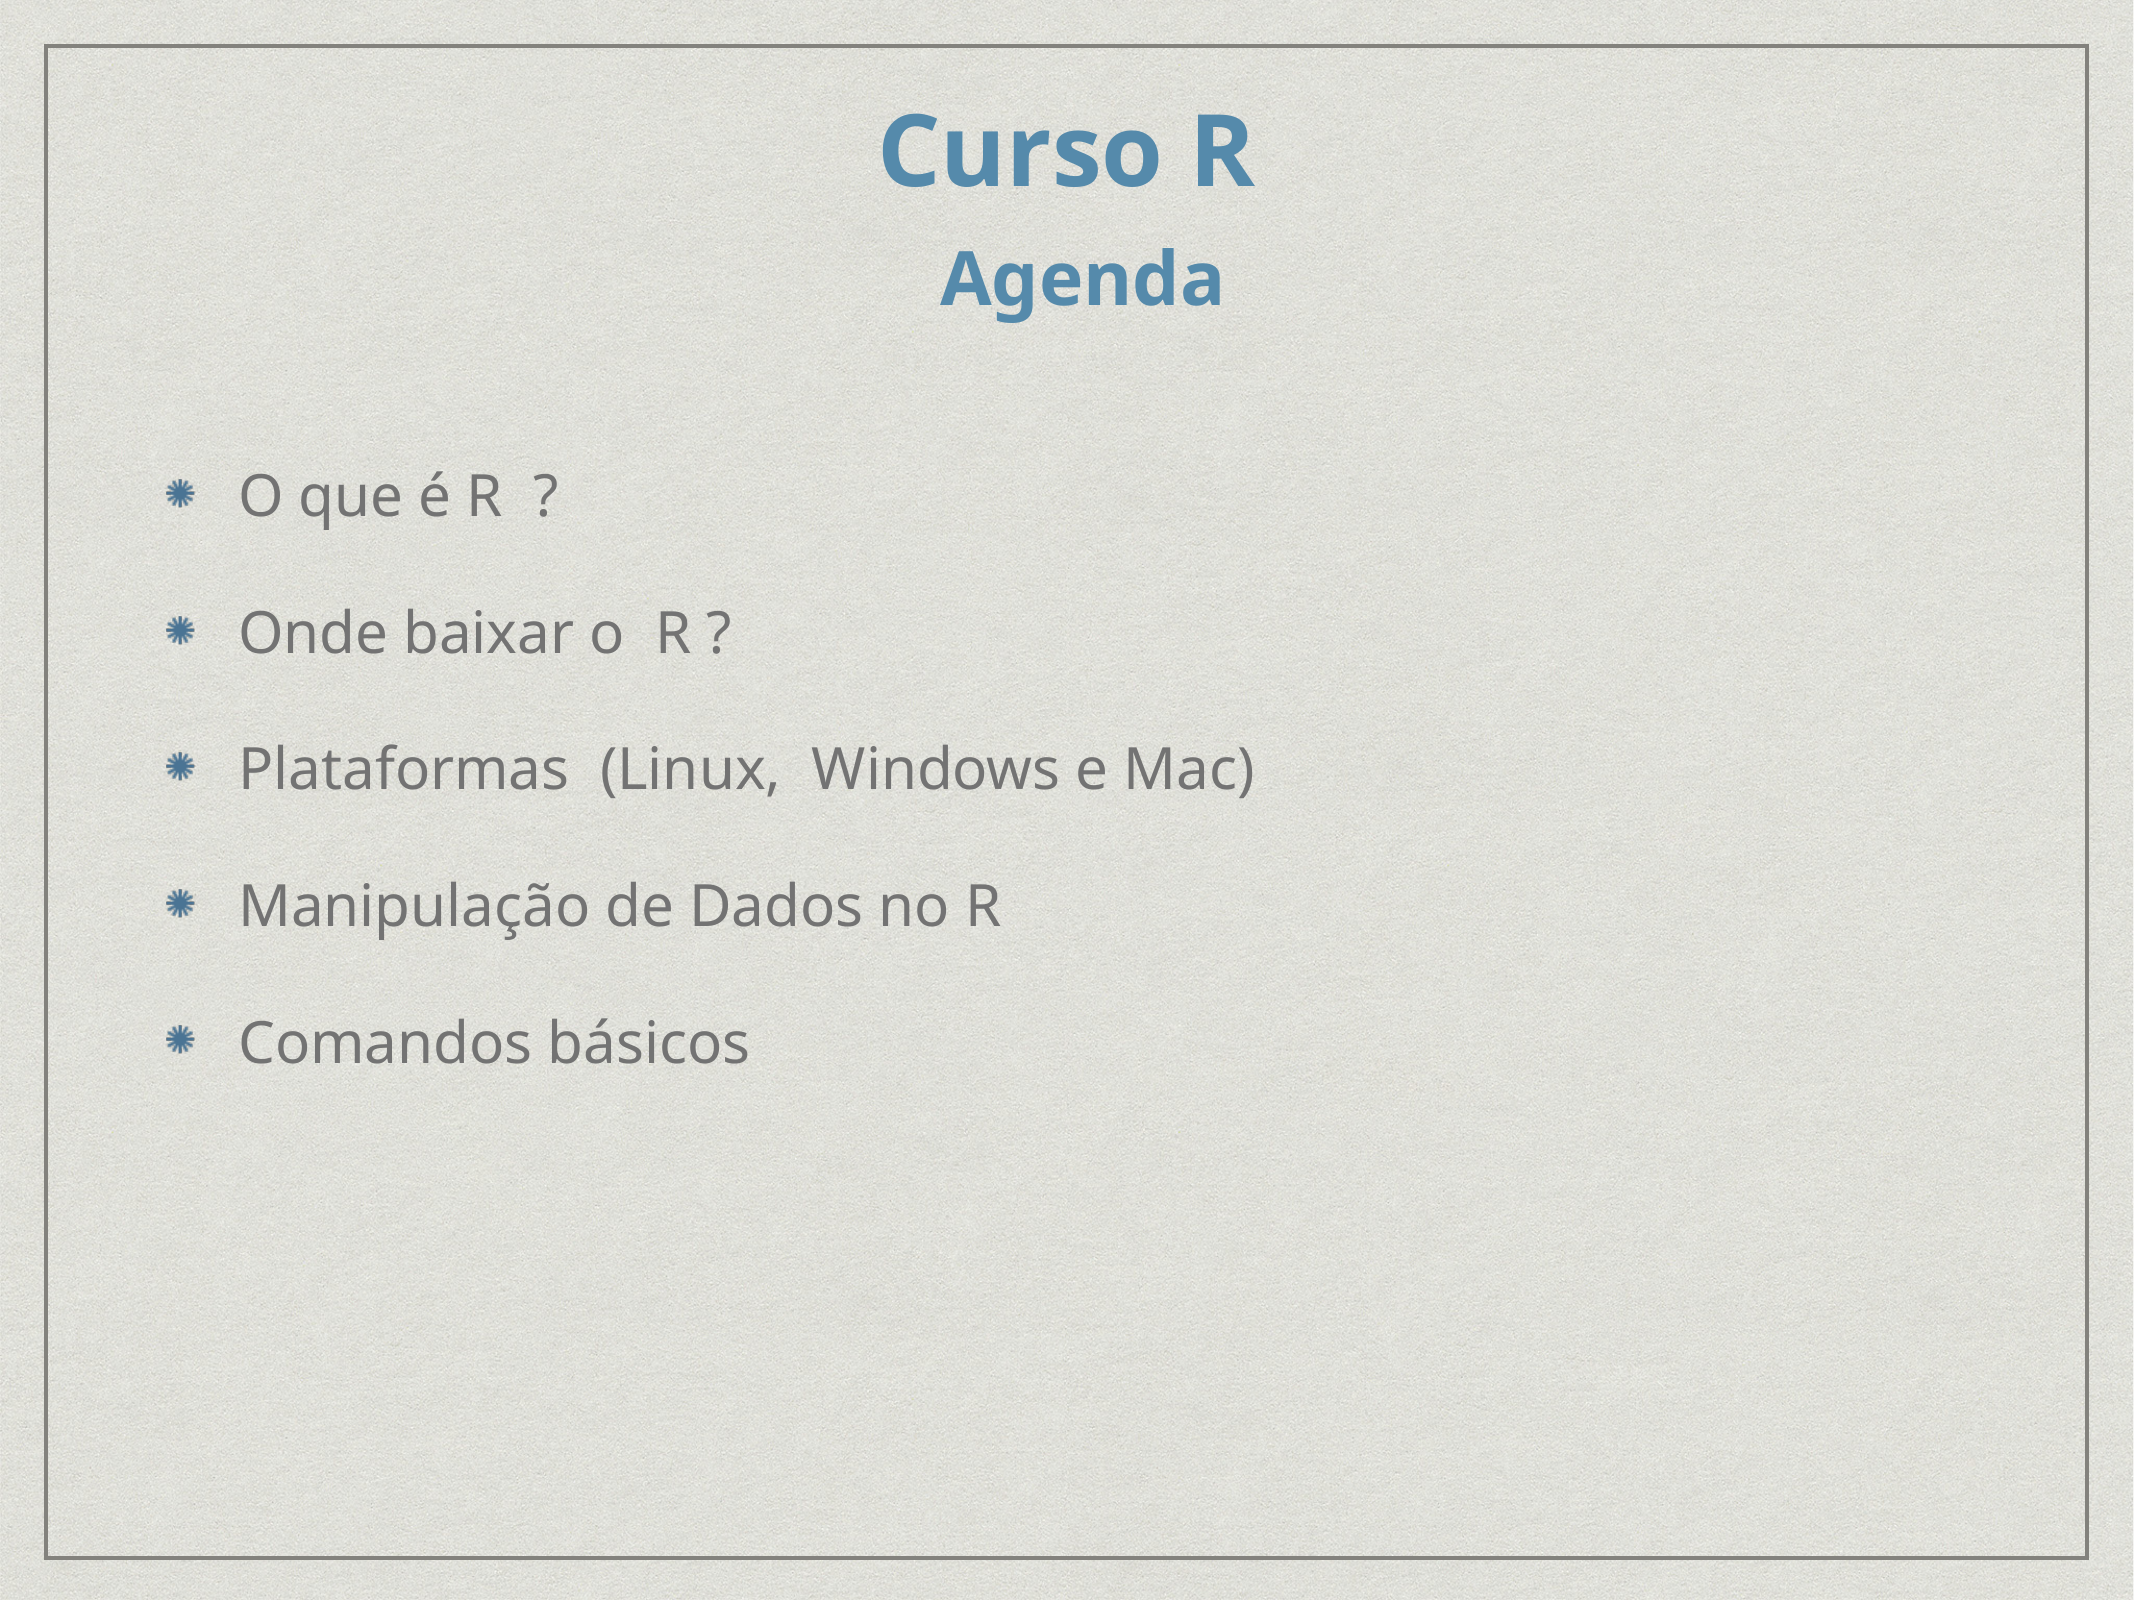

# Curso R
Agenda
O que é R ?
Onde baixar o R ?
Plataformas (Linux, Windows e Mac)
Manipulação de Dados no R
Comandos básicos